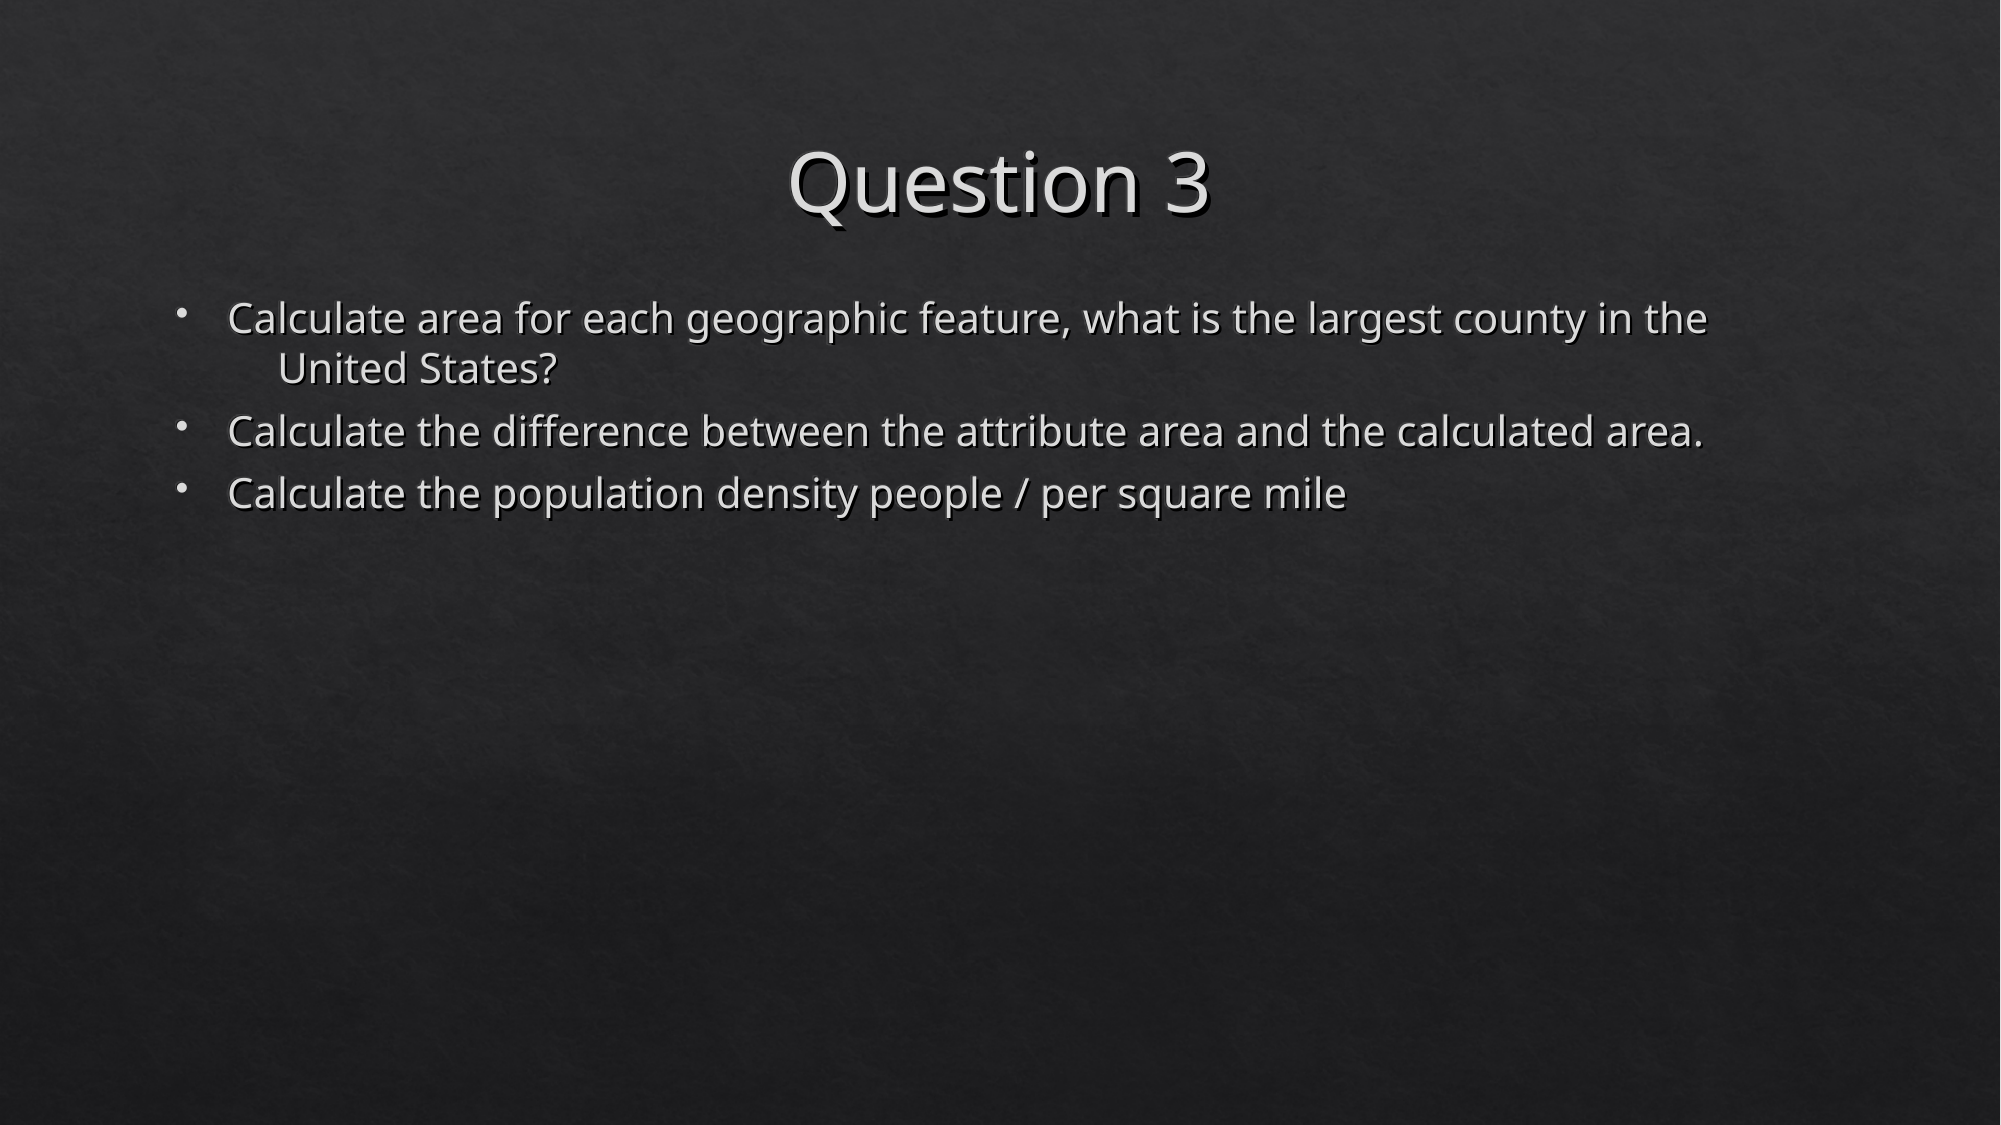

# Question 3
Calculate area for each geographic feature, what is the largest county in the United States?
Calculate the difference between the attribute area and the calculated area.
Calculate the population density people / per square mile